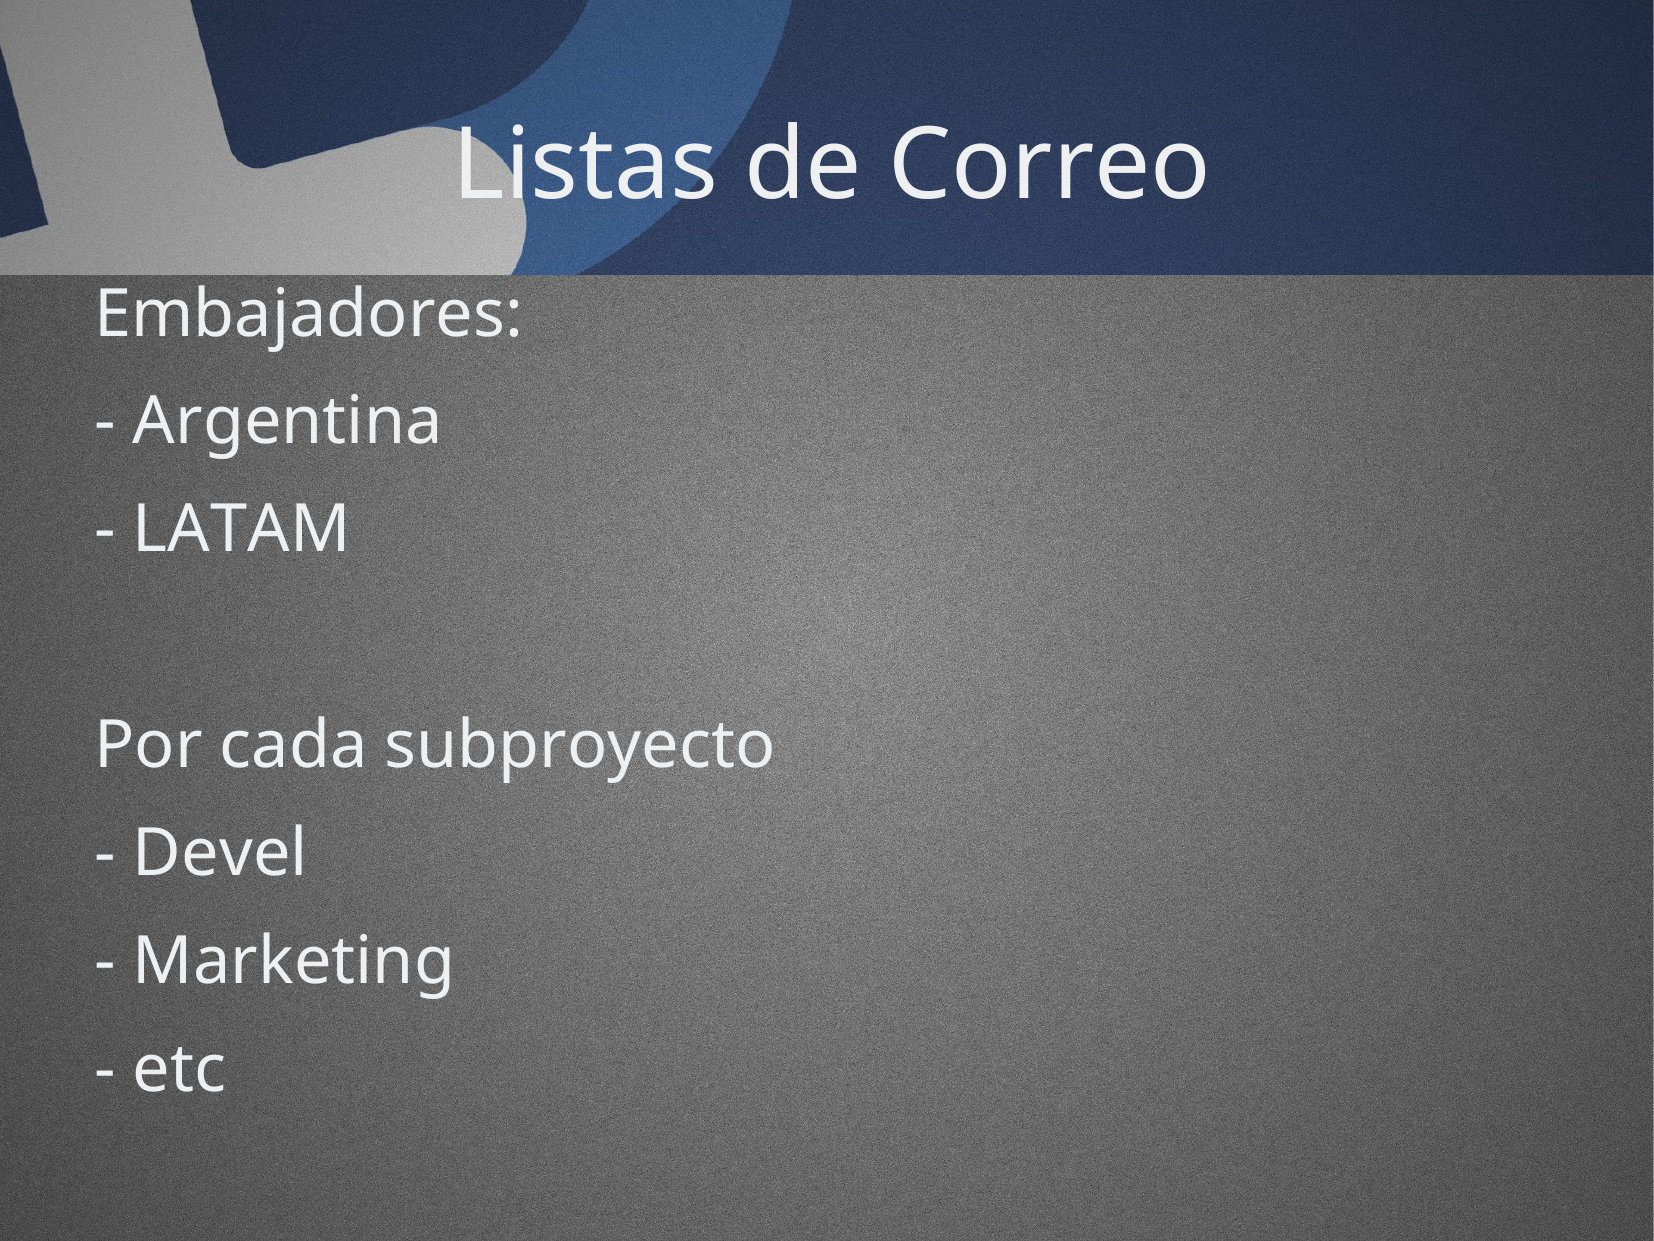

Listas de Correo
Embajadores:
- Argentina
- LATAM
Por cada subproyecto
- Devel
- Marketing
- etc